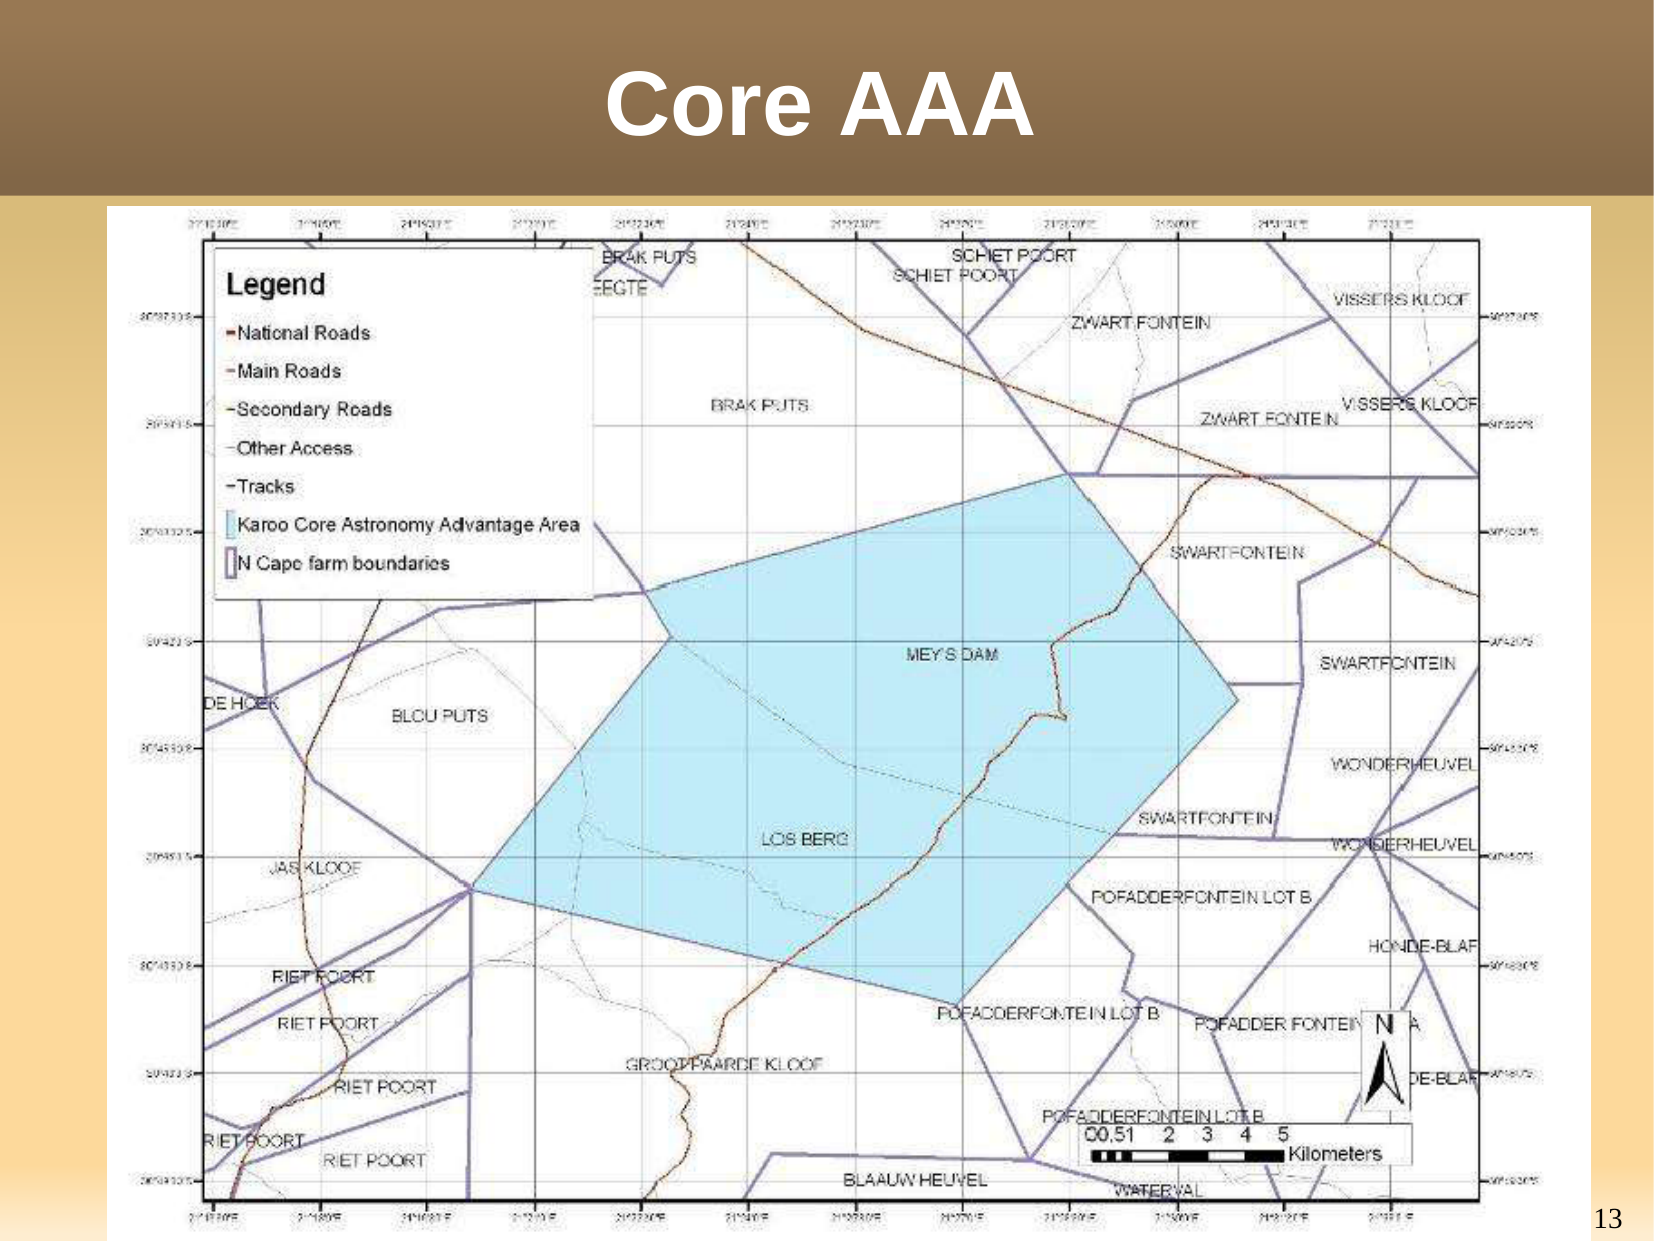

# Core AAA
O. Smirnov - Pathfinders RFI Workshop - Sydney 2013
13